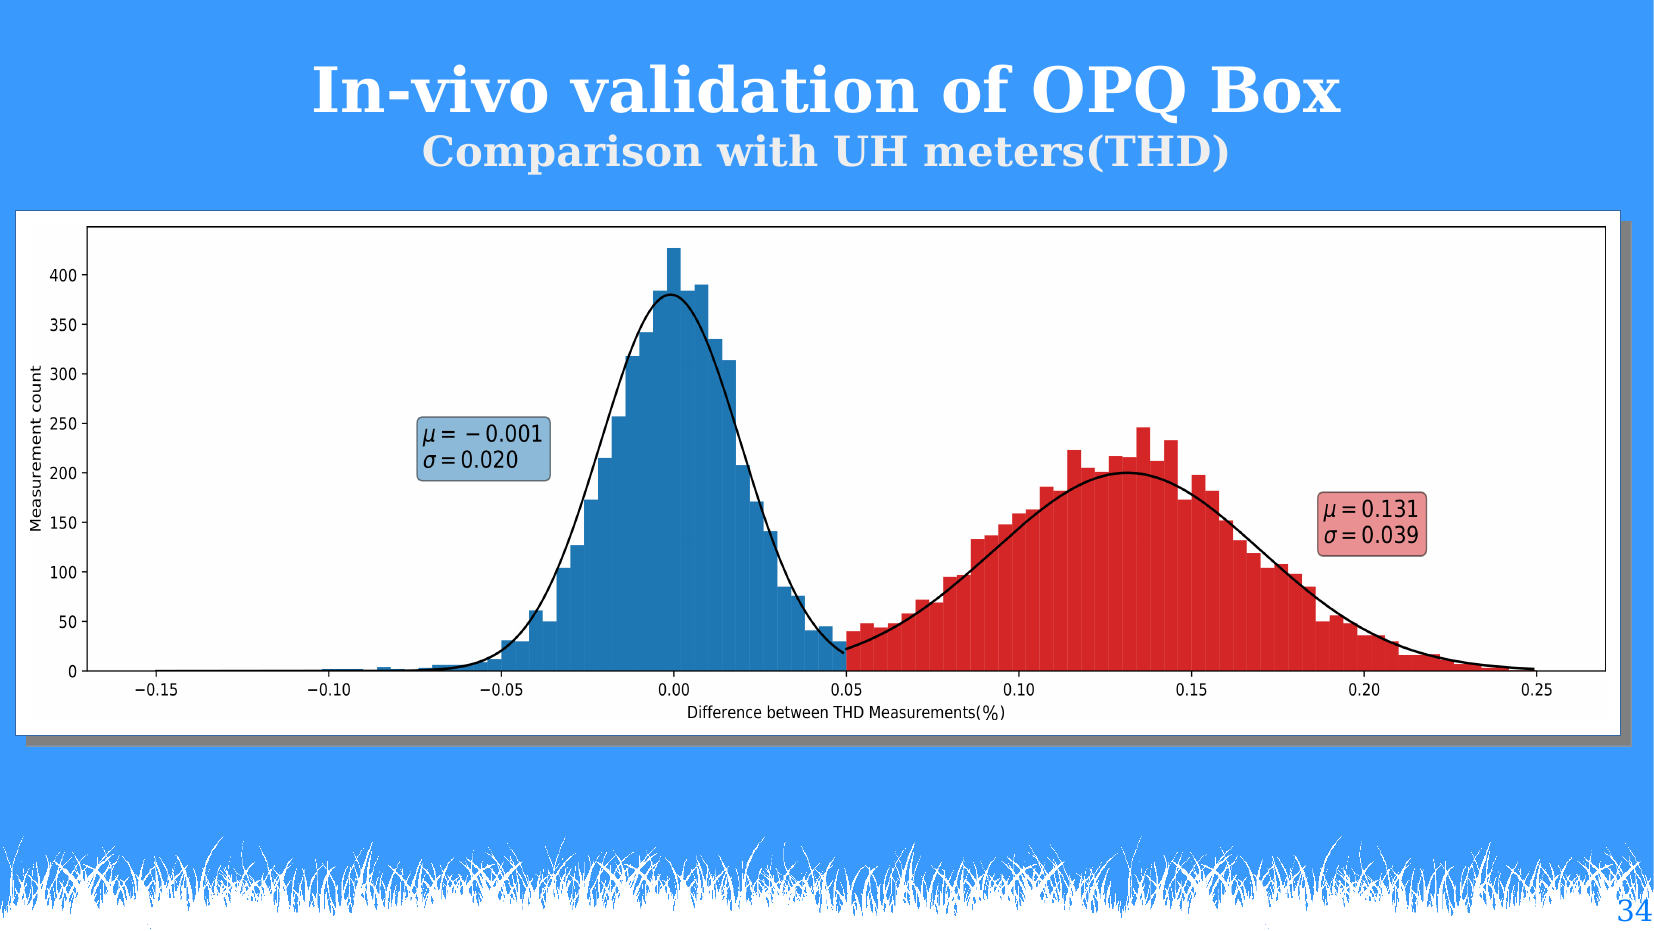

# In-vivo validation of OPQ Box Comparison with UH meters(THD)
34